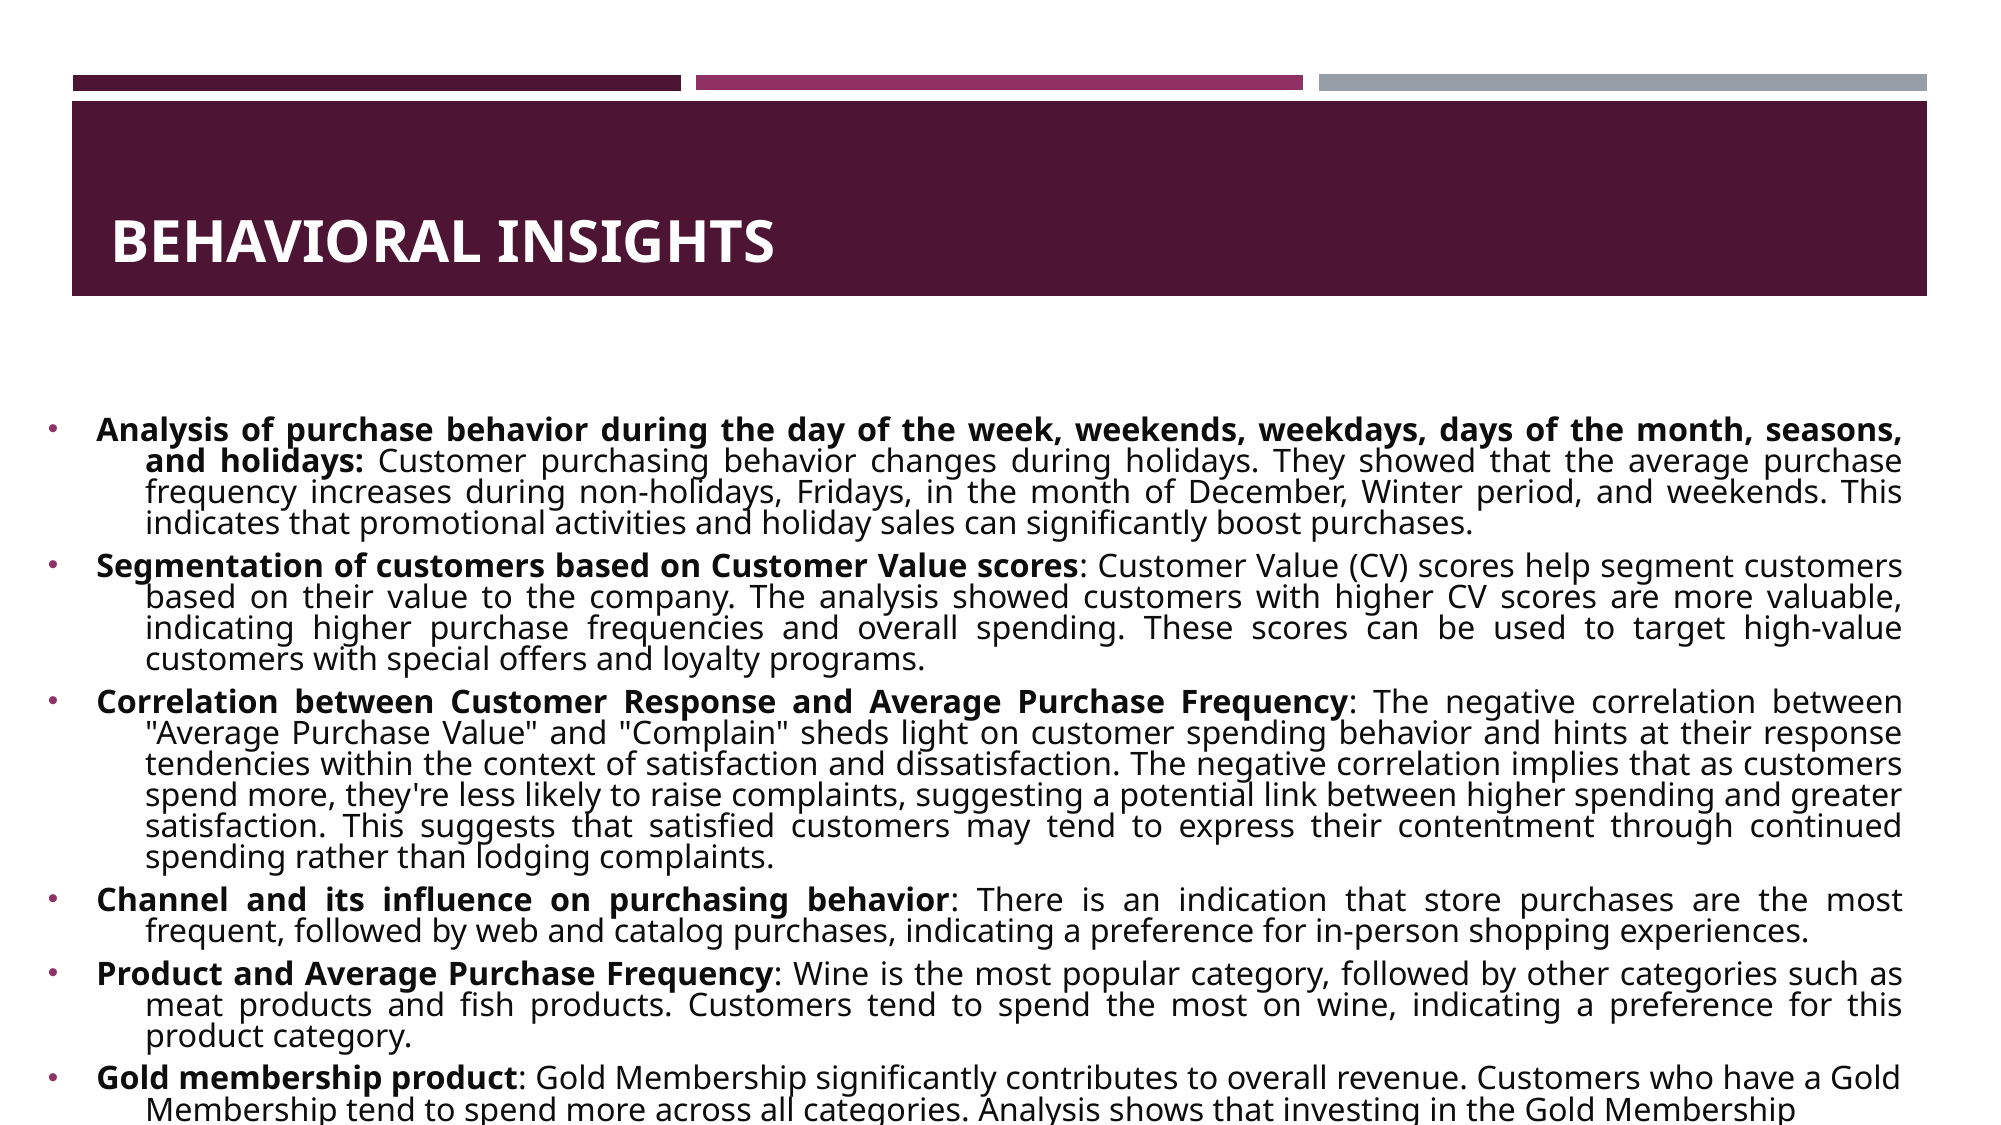

# Behavioral Insights
Analysis of purchase behavior during the day of the week, weekends, weekdays, days of the month, seasons, and holidays: Customer purchasing behavior changes during holidays. They showed that the average purchase frequency increases during non-holidays, Fridays, in the month of December, Winter period, and weekends. This indicates that promotional activities and holiday sales can significantly boost purchases.
Segmentation of customers based on Customer Value scores: Customer Value (CV) scores help segment customers based on their value to the company. The analysis showed customers with higher CV scores are more valuable, indicating higher purchase frequencies and overall spending. These scores can be used to target high-value customers with special offers and loyalty programs.
Correlation between Customer Response and Average Purchase Frequency: The negative correlation between "Average Purchase Value" and "Complain" sheds light on customer spending behavior and hints at their response tendencies within the context of satisfaction and dissatisfaction. The negative correlation implies that as customers spend more, they're less likely to raise complaints, suggesting a potential link between higher spending and greater satisfaction. This suggests that satisfied customers may tend to express their contentment through continued spending rather than lodging complaints.
Channel and its influence on purchasing behavior: There is an indication that store purchases are the most frequent, followed by web and catalog purchases, indicating a preference for in-person shopping experiences.
Product and Average Purchase Frequency: Wine is the most popular category, followed by other categories such as meat products and fish products. Customers tend to spend the most on wine, indicating a preference for this product category.
Gold membership product: Gold Membership significantly contributes to overall revenue. Customers who have a Gold Membership tend to spend more across all categories. Analysis shows that investing in the Gold Membership program can increase customer loyalty and spending.